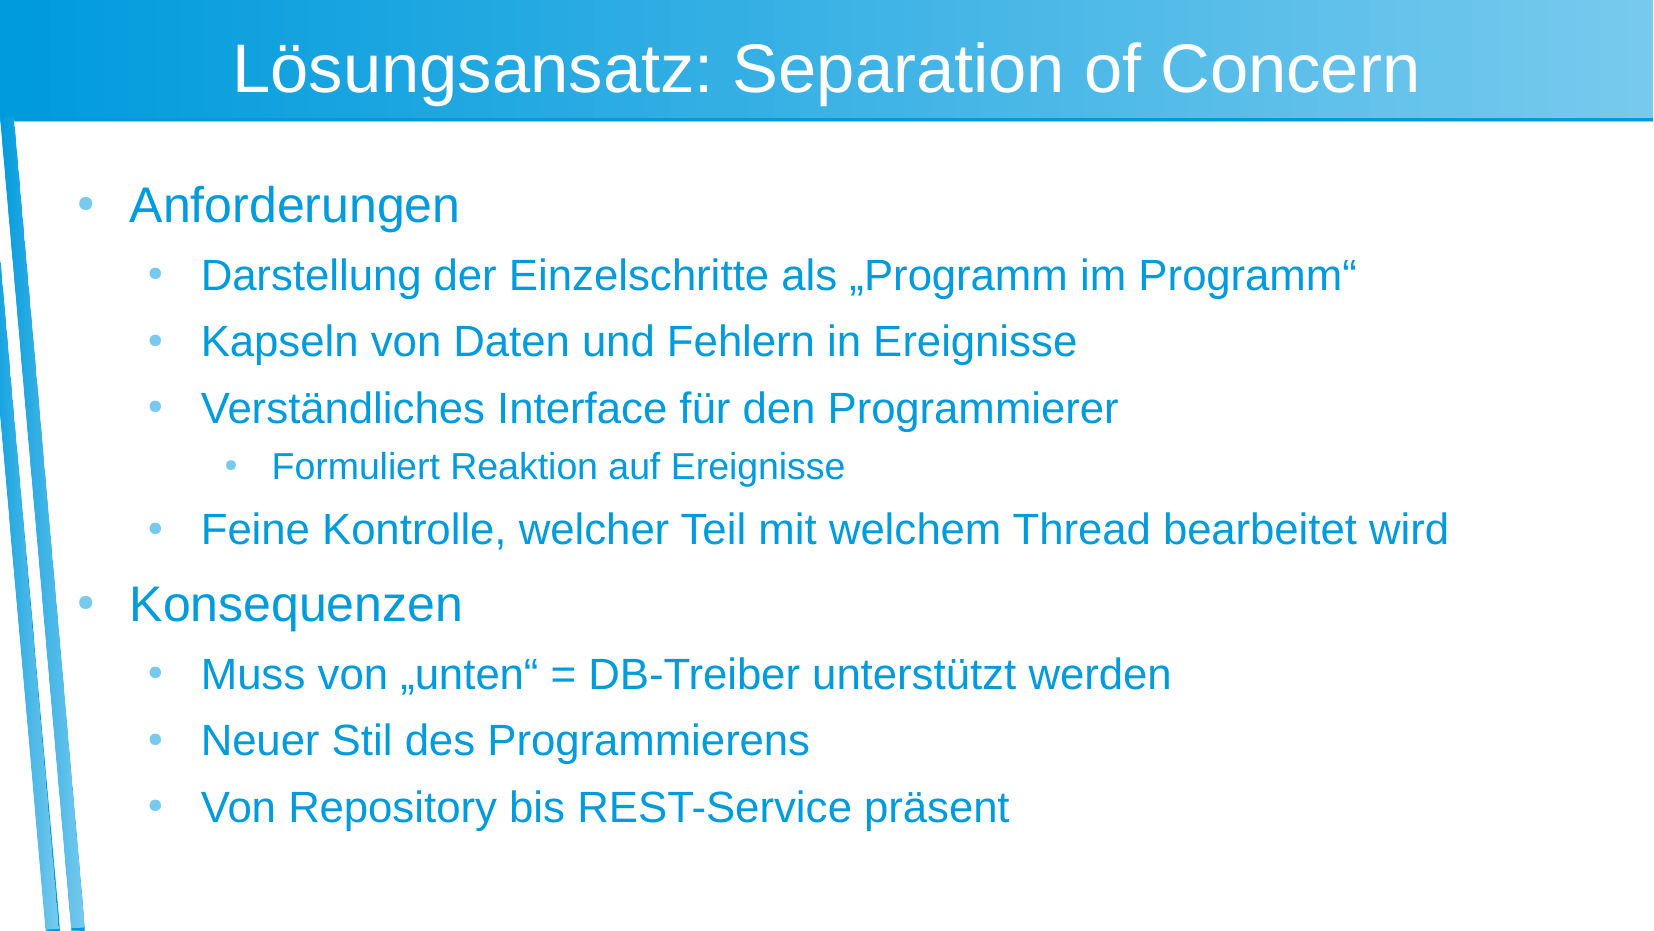

# Lösungsansatz: Separation of Concern
Anforderungen
Darstellung der Einzelschritte als „Programm im Programm“
Kapseln von Daten und Fehlern in Ereignisse
Verständliches Interface für den Programmierer
Formuliert Reaktion auf Ereignisse
Feine Kontrolle, welcher Teil mit welchem Thread bearbeitet wird
Konsequenzen
Muss von „unten“ = DB-Treiber unterstützt werden
Neuer Stil des Programmierens
Von Repository bis REST-Service präsent